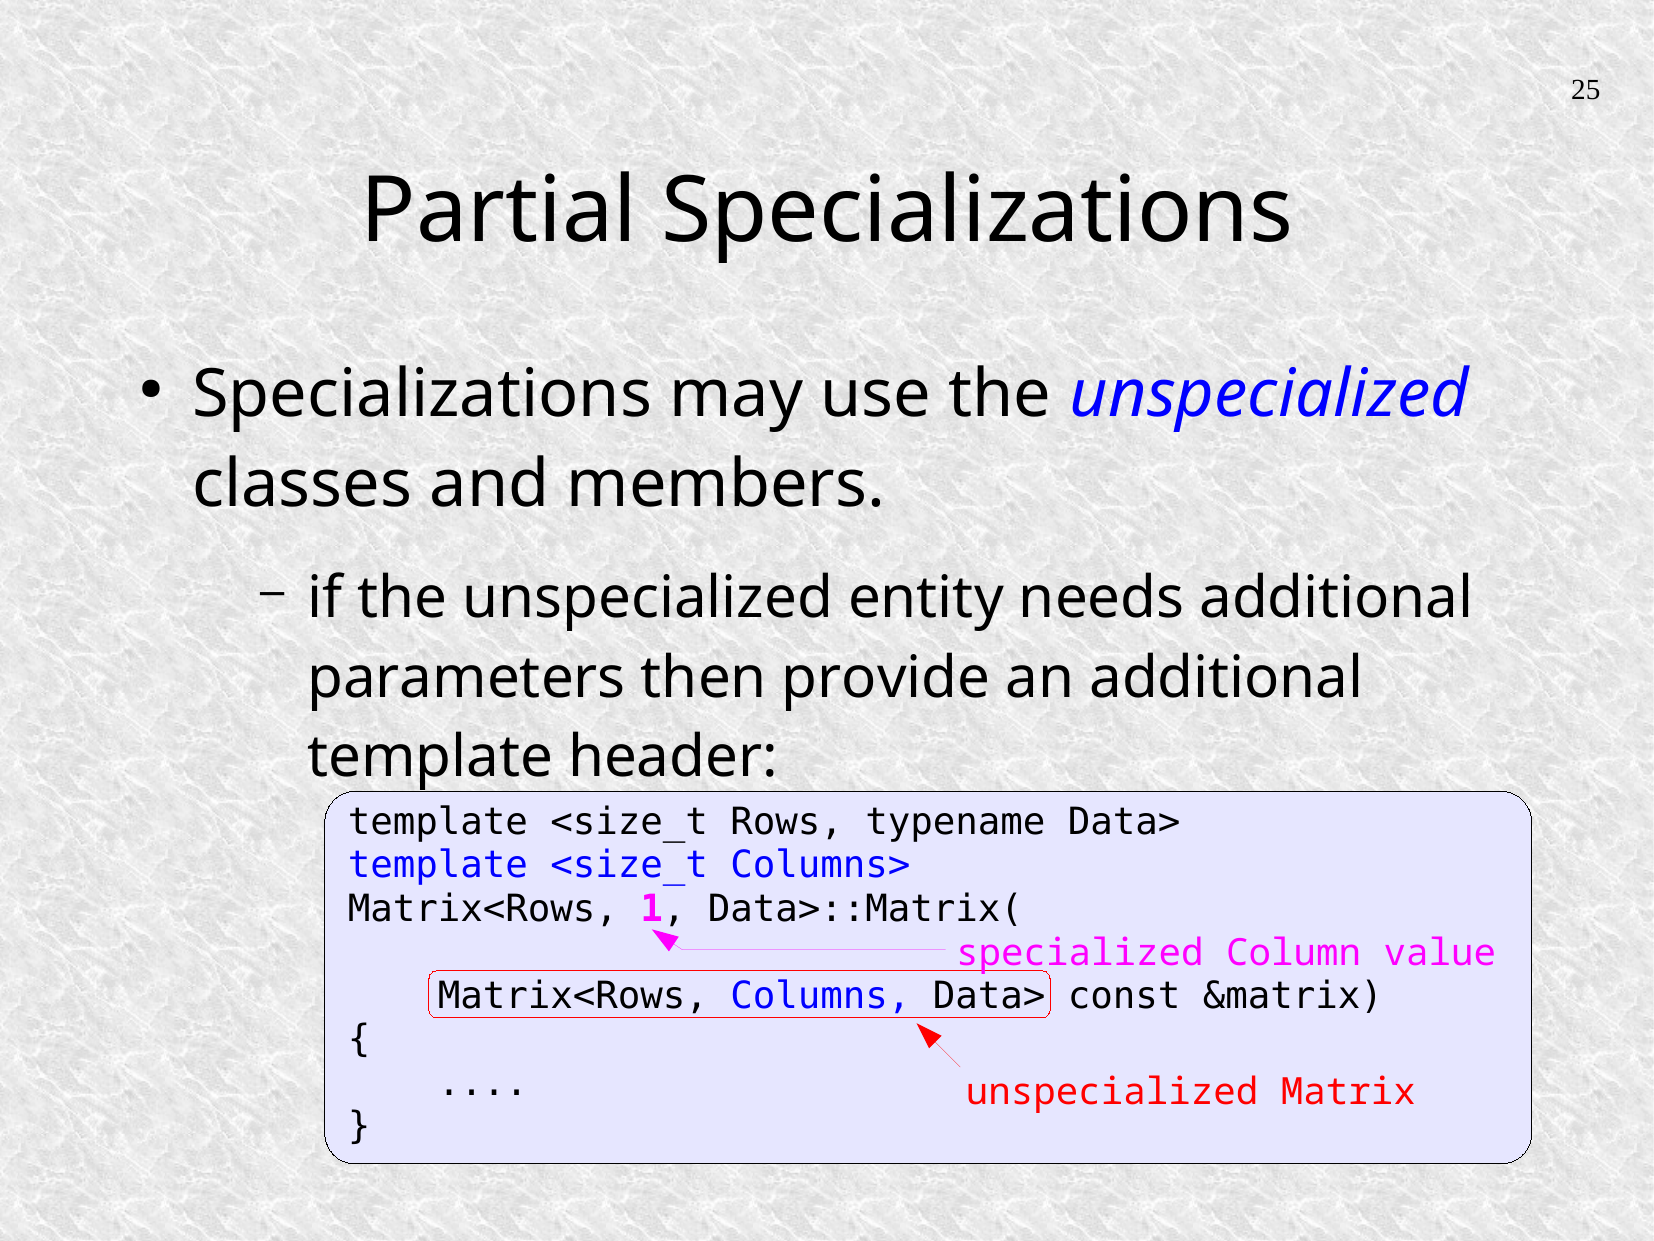

25
# Partial Specializations
Specializations may use the unspecialized classes and members.
if the unspecialized entity needs additional parameters then provide an additional template header:
template <size_t Rows, typename Data>
template <size_t Columns>
Matrix<Rows, 1, Data>::Matrix(
 Matrix<Rows, Columns, Data> const &matrix)
{
 ....
}
specialized Column value
unspecialized Matrix